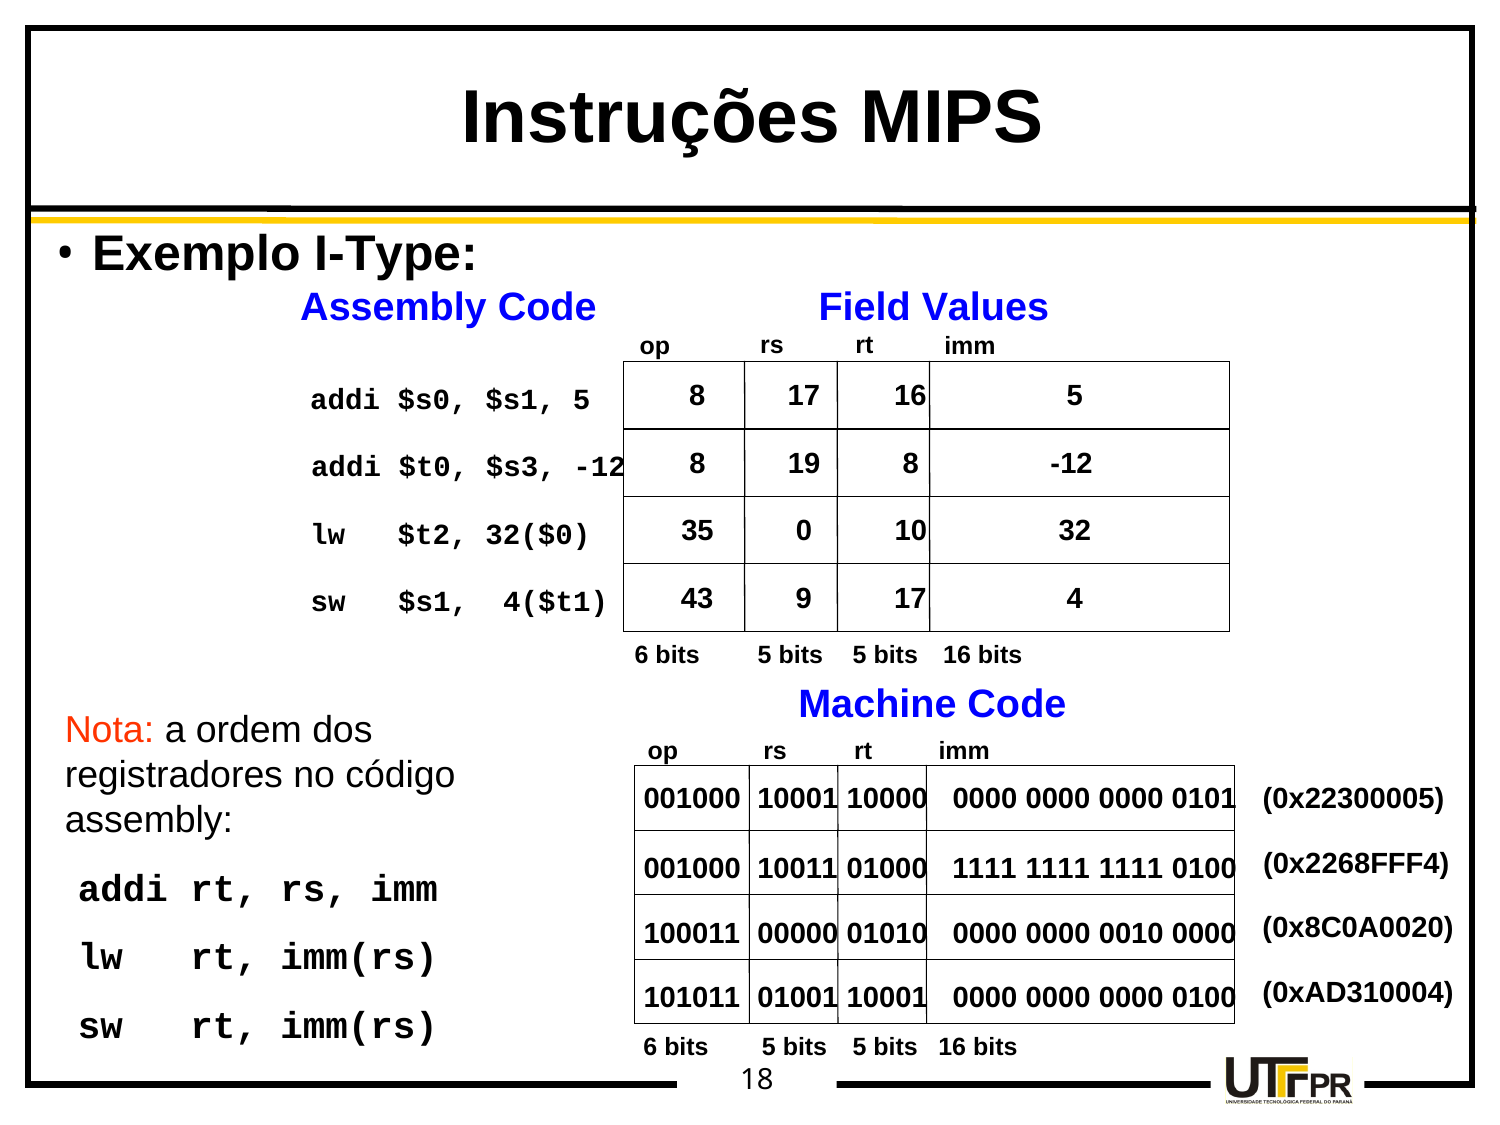

Instruções MIPS
# Exemplo I-Type:
Assembly Code
Field Values
rs
rt
op
imm
 8 17 16 5
addi $s0, $s1, 5
 8 19 8 -12
addi $t0, $s3, -12
 35 0 10 32
lw $t2, 32($0)
 43 9 17 4
sw $s1, 4($t1)
6 bits
5 bits
5 bits
16 bits
Machine Code
rs
rt
op
imm
001000 10001 10000 0000 0000 0000 0101
(0x22300005)
(0x2268FFF4)
001000 10011 01000 1111 1111 1111 0100
(0x8C0A0020)
100011 00000 01010 0000 0000 0010 0000
(0xAD310004)
101011 01001 10001 0000 0000 0000 0100
6 bits
5 bits
5 bits
16 bits
Nota: a ordem dos registradores no código assembly:
addi rt, rs, imm
lw rt, imm(rs)
sw rt, imm(rs)